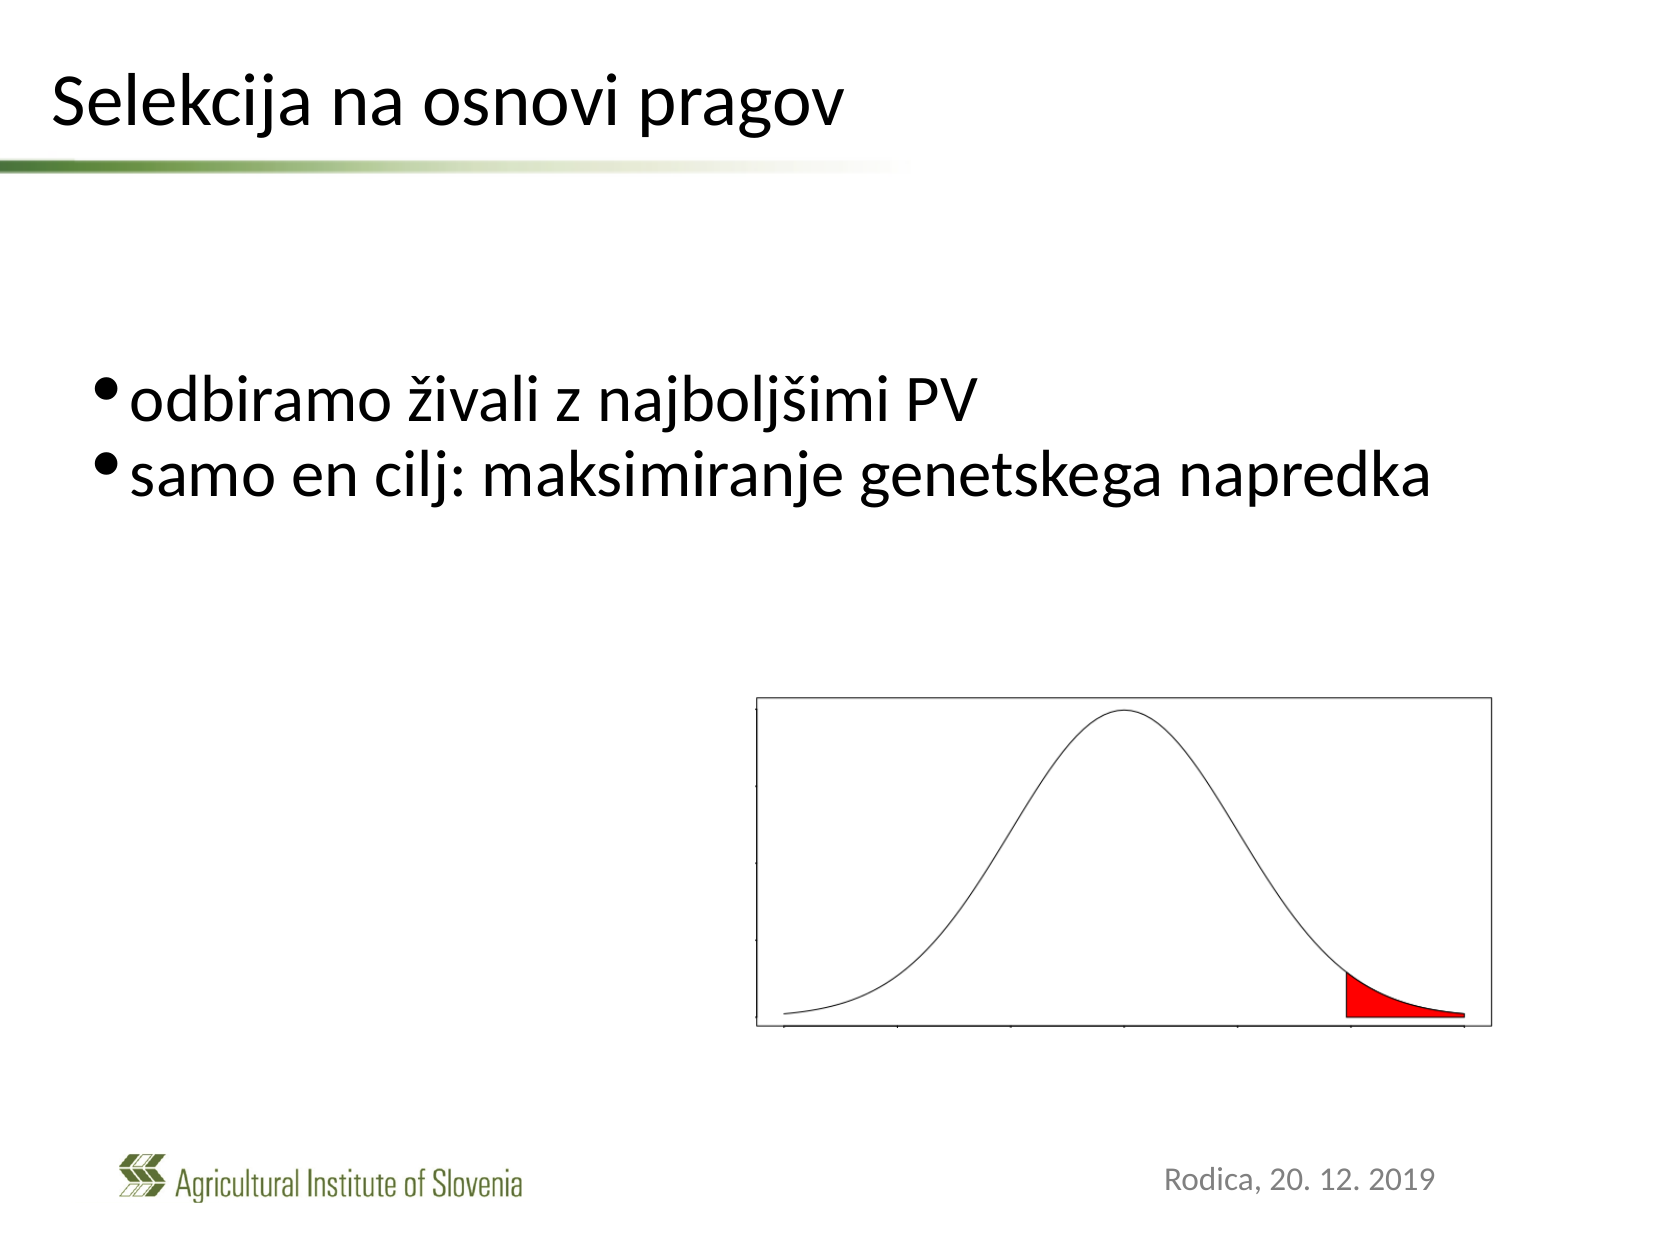

Selekcija na osnovi pragov
odbiramo živali z najboljšimi PV
samo en cilj: maksimiranje genetskega napredka
| | | |
| --- | --- | --- |
| | | |
| | | |
| | | |
| | | |
| | | |